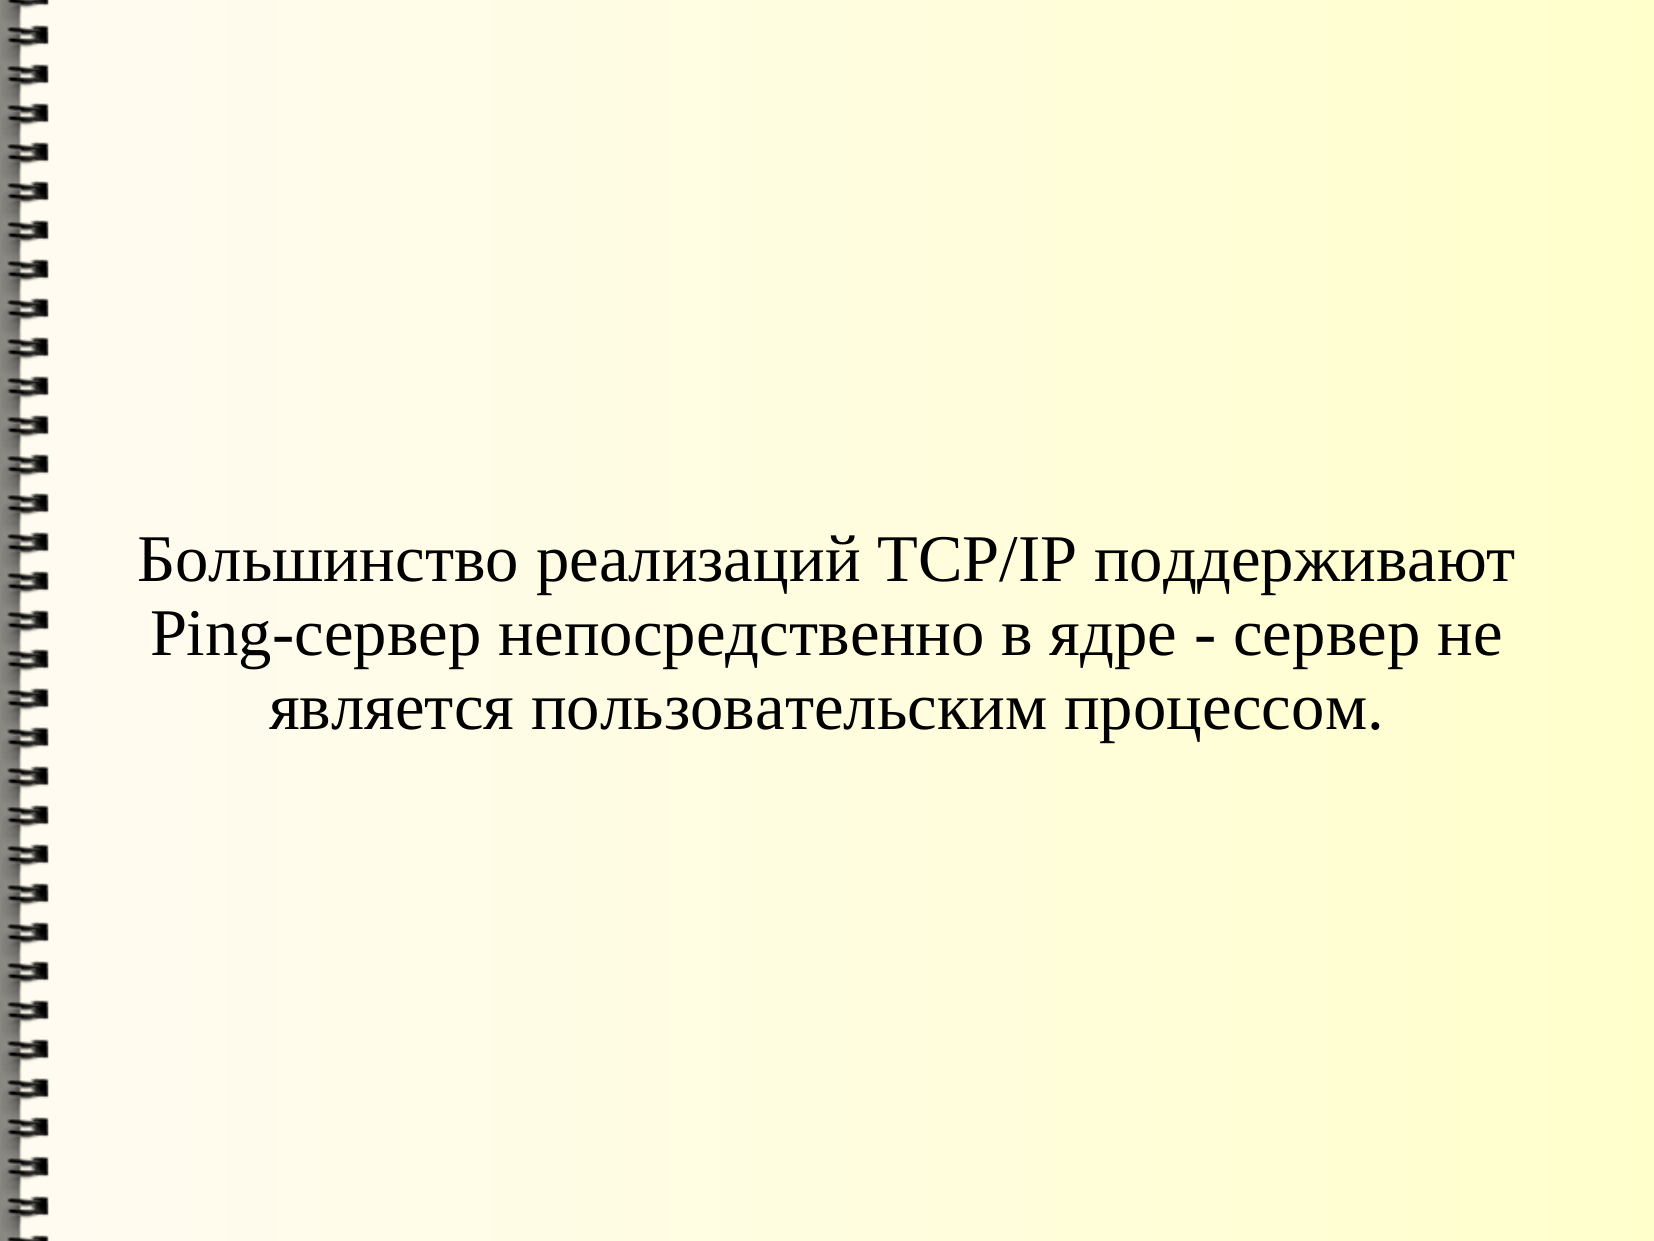

# Большинство реализаций TCP/IP поддерживают Ping-сервер непосредственно в ядре - сервер не является пользовательским процессом.